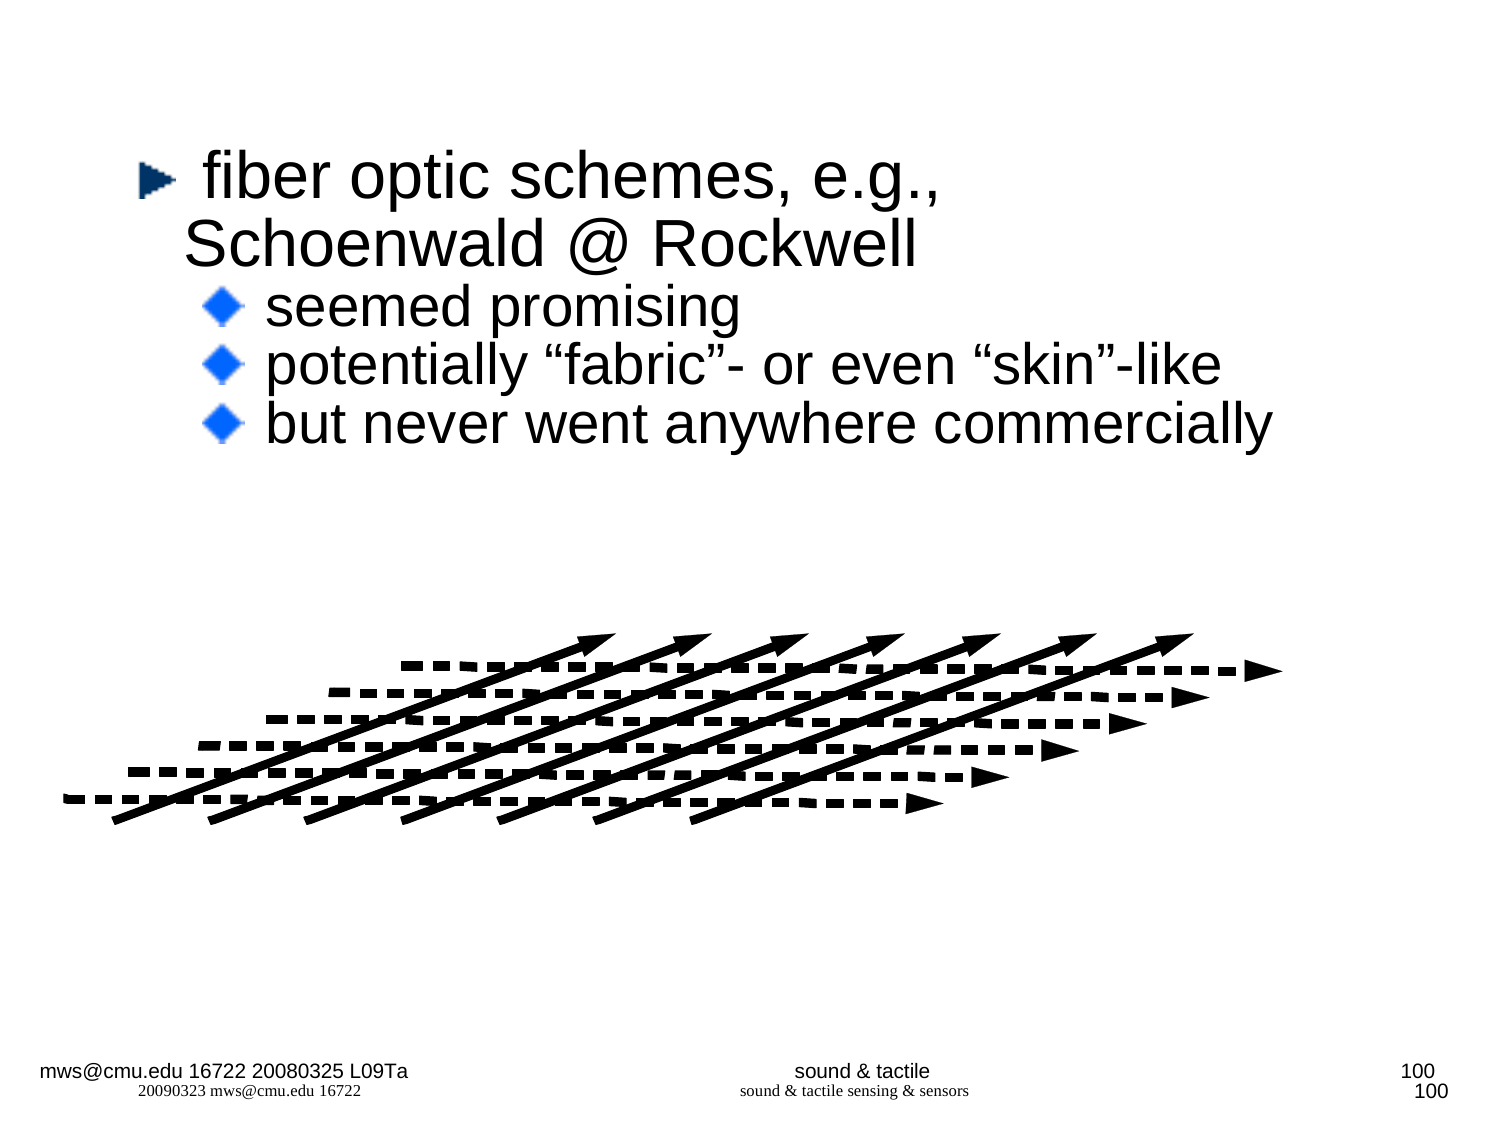

# fiber optic schemes, e.g., Schoenwald @ Rockwell
 seemed promising
 potentially “fabric”- or even “skin”-like
 but never went anywhere commercially
mws@cmu.edu 16722 20080325 L09Ta
sound & tactile
100
20090323 mws@cmu.edu 16722
sound & tactile sensing & sensors